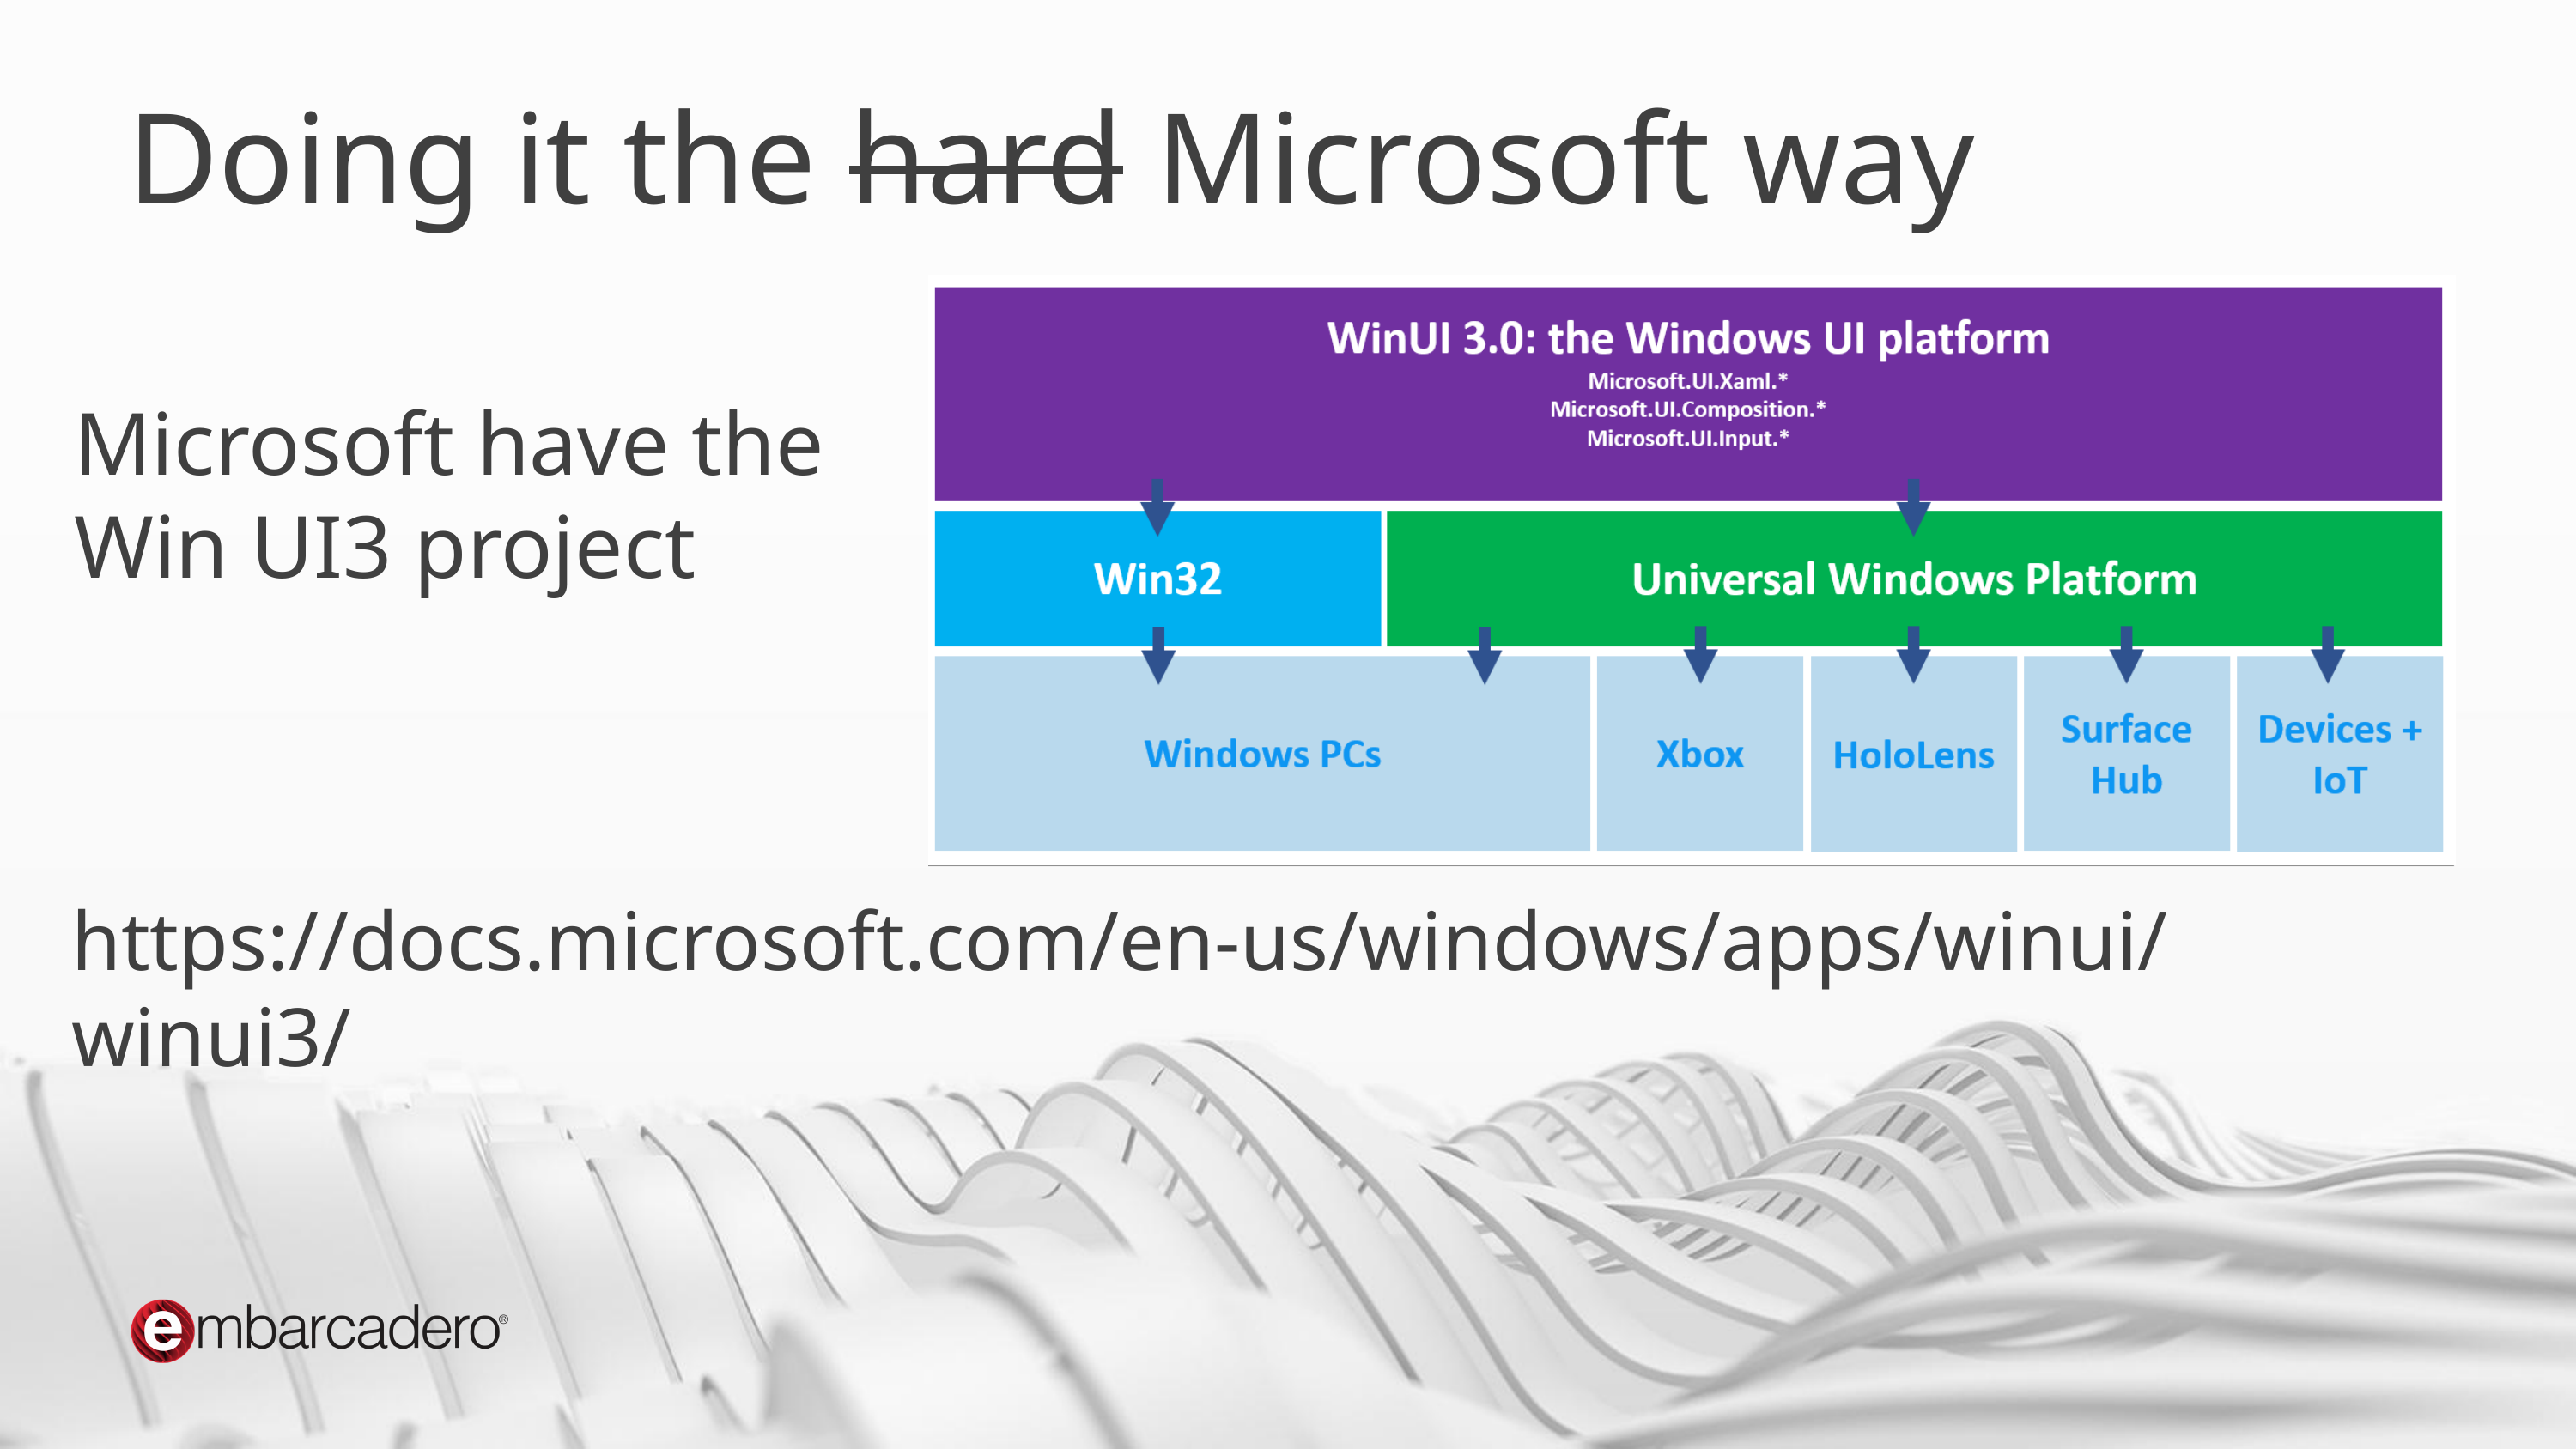

# Doing it the hard Microsoft way
Microsoft have the Win UI3 project
https://docs.microsoft.com/en-us/windows/apps/winui/winui3/